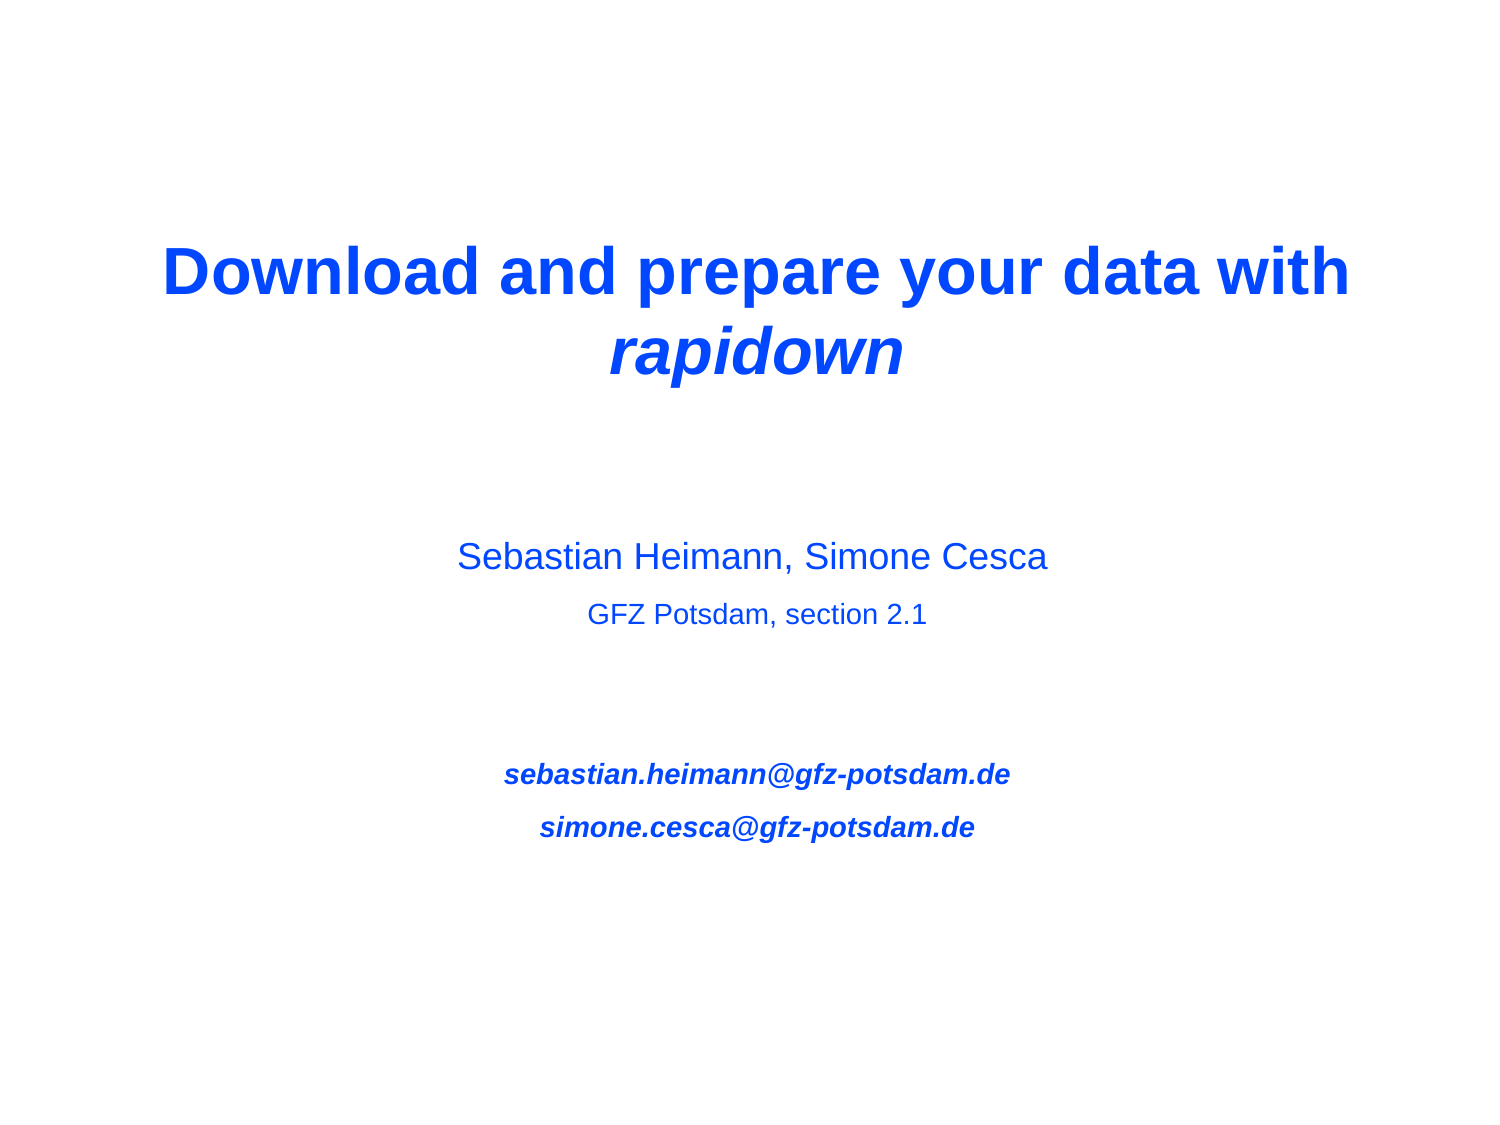

Download and prepare your data with rapidown
Sebastian Heimann, Simone Cesca
GFZ Potsdam, section 2.1
sebastian.heimann@gfz-potsdam.de
simone.cesca@gfz-potsdam.de